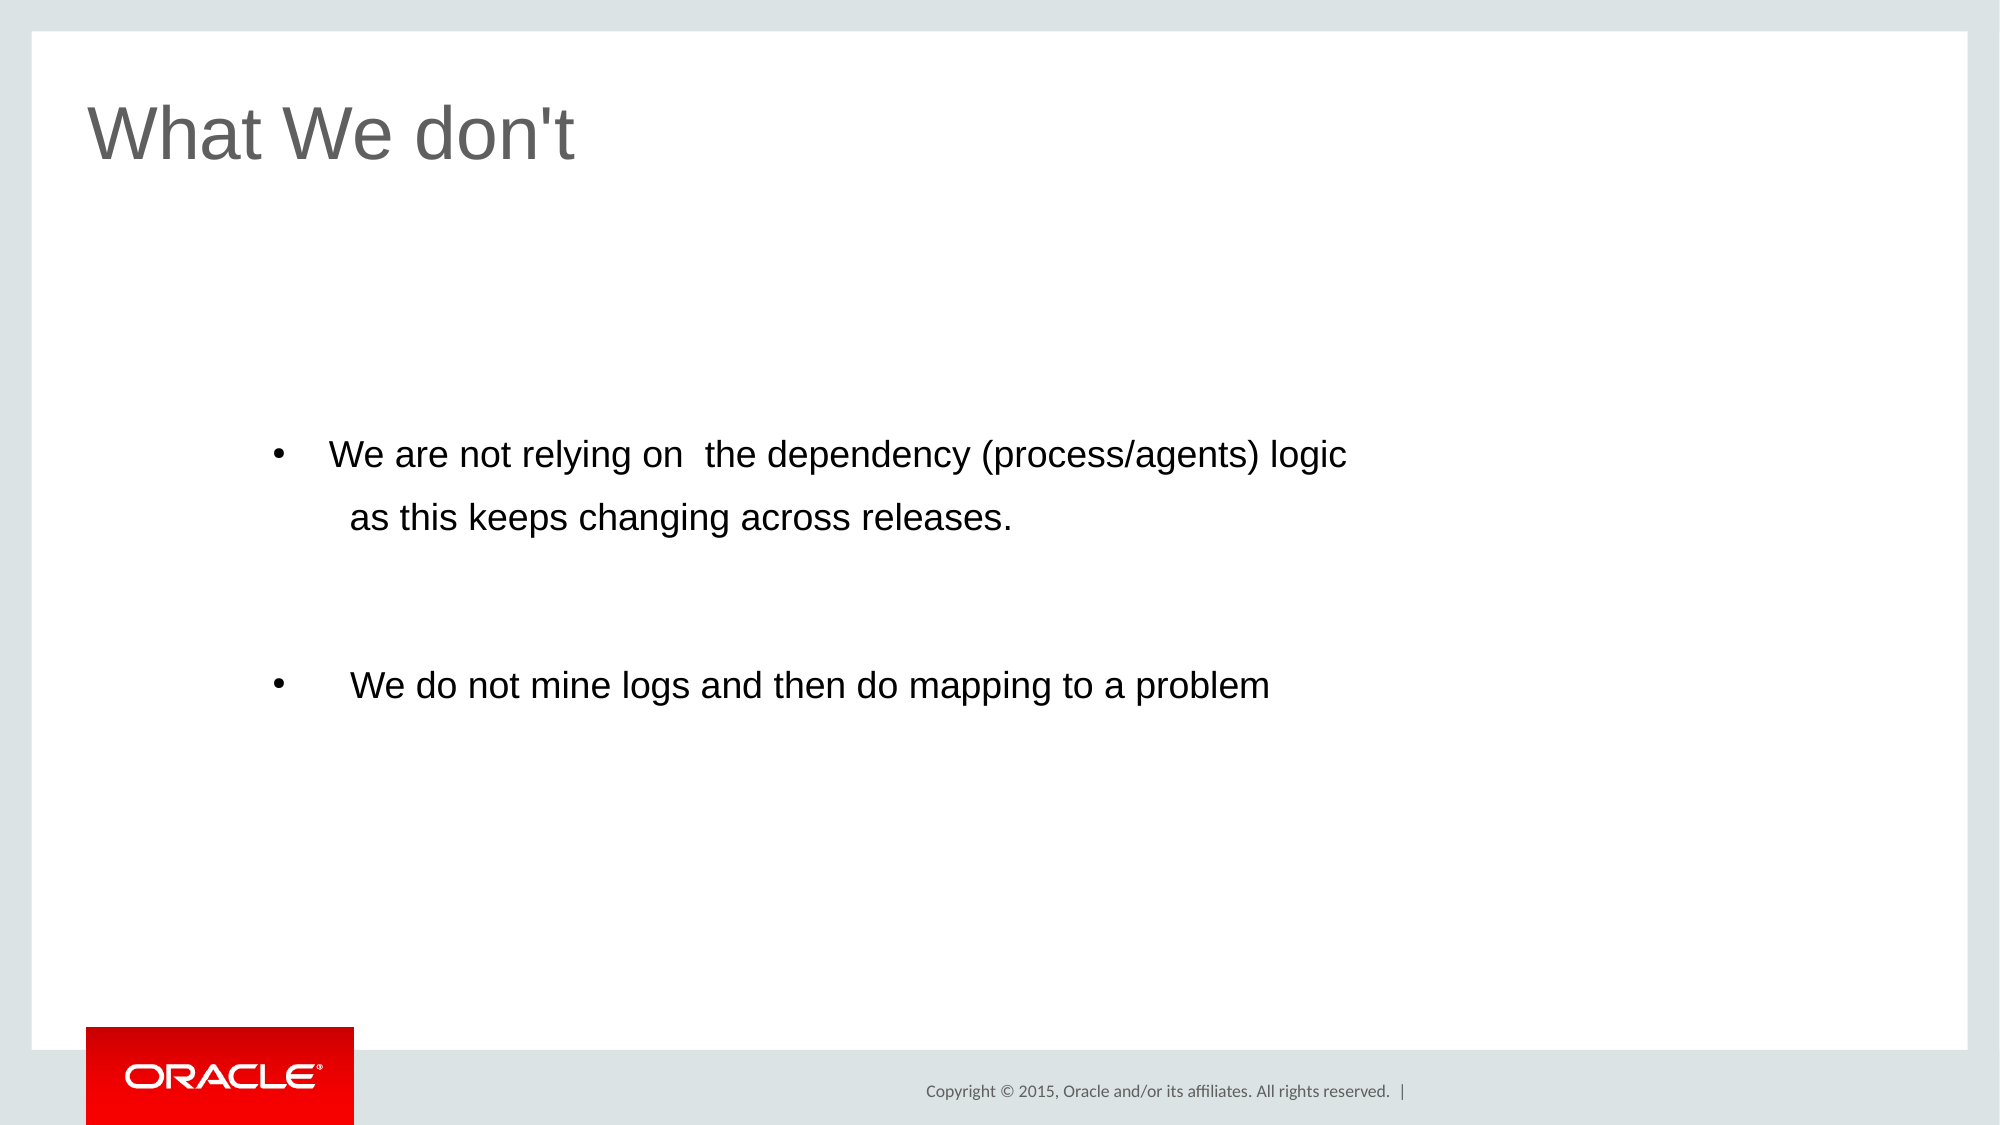

# What We don't
 We are not relying on the dependency (process/agents) logic
 as this keeps changing across releases.
 We do not mine logs and then do mapping to a problem